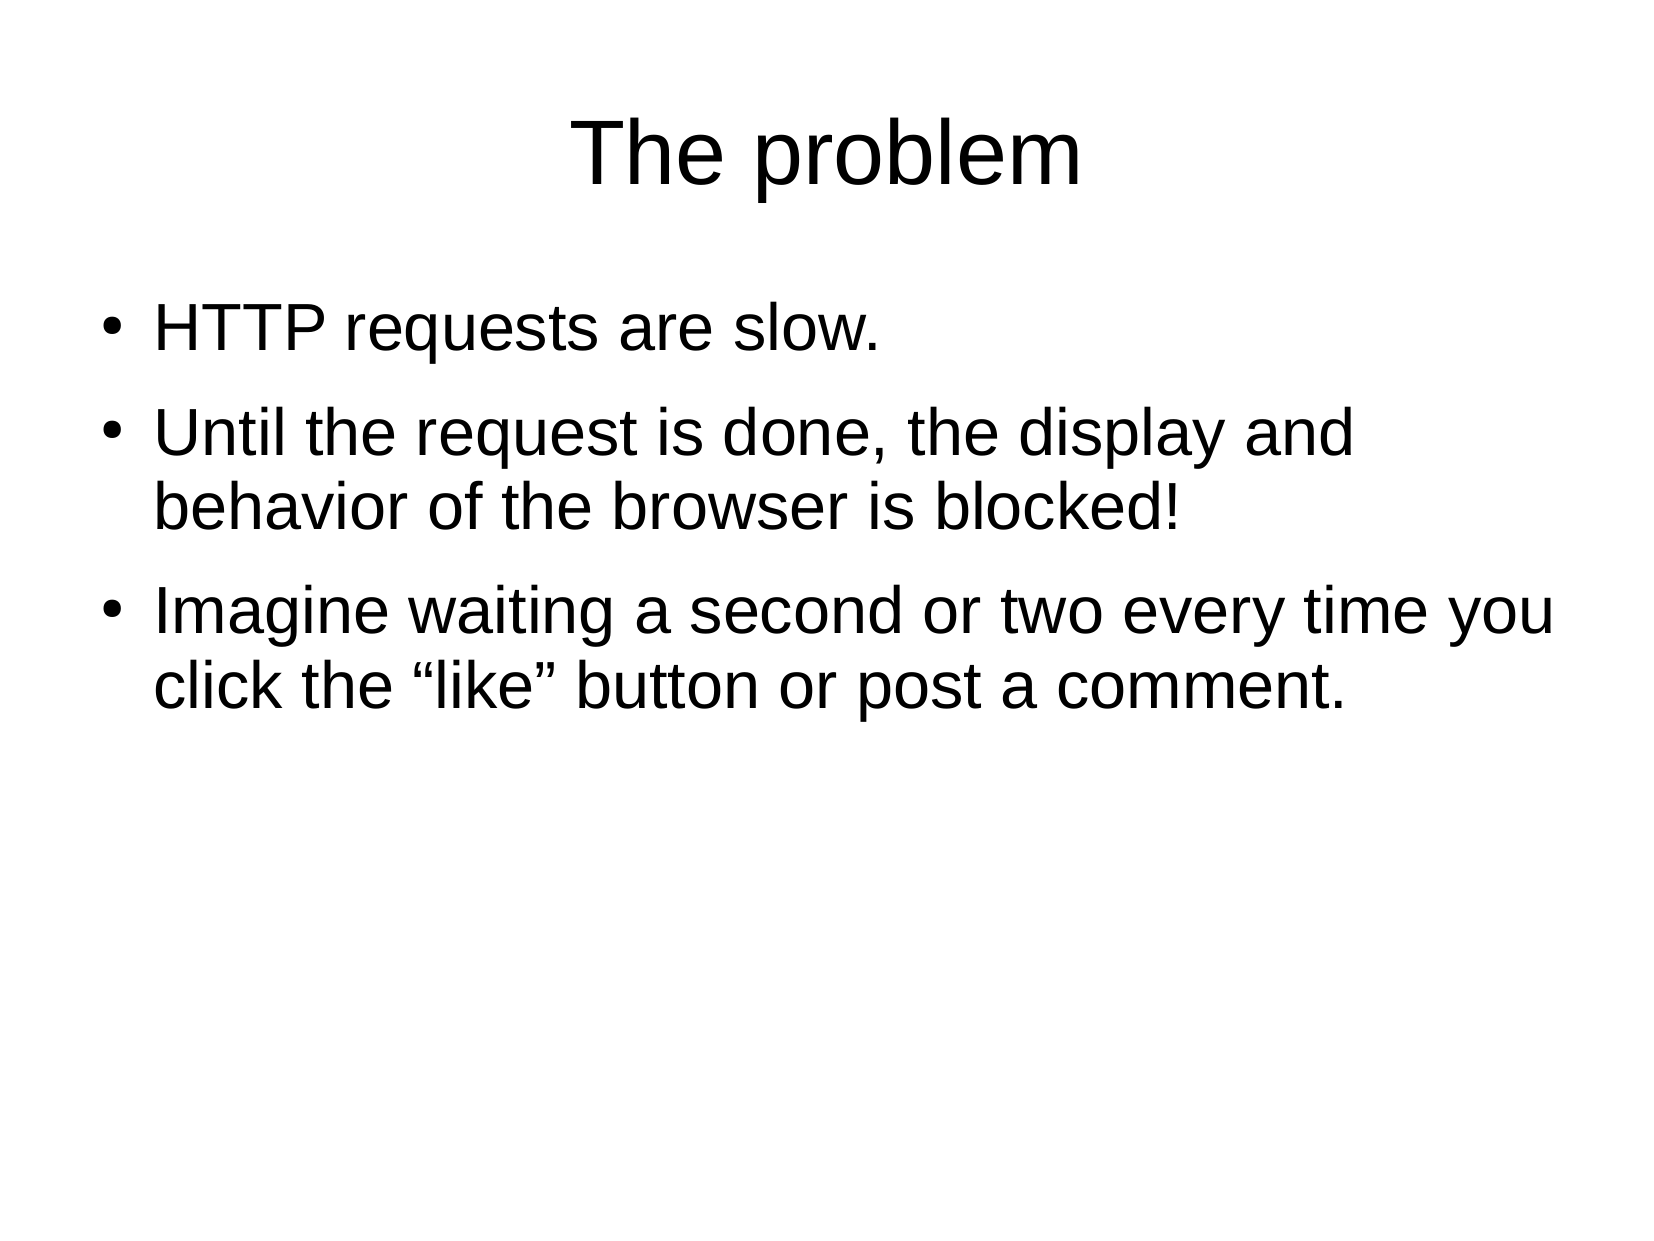

# The problem
HTTP requests are slow.
Until the request is done, the display and behavior of the browser is blocked!
Imagine waiting a second or two every time you click the “like” button or post a comment.